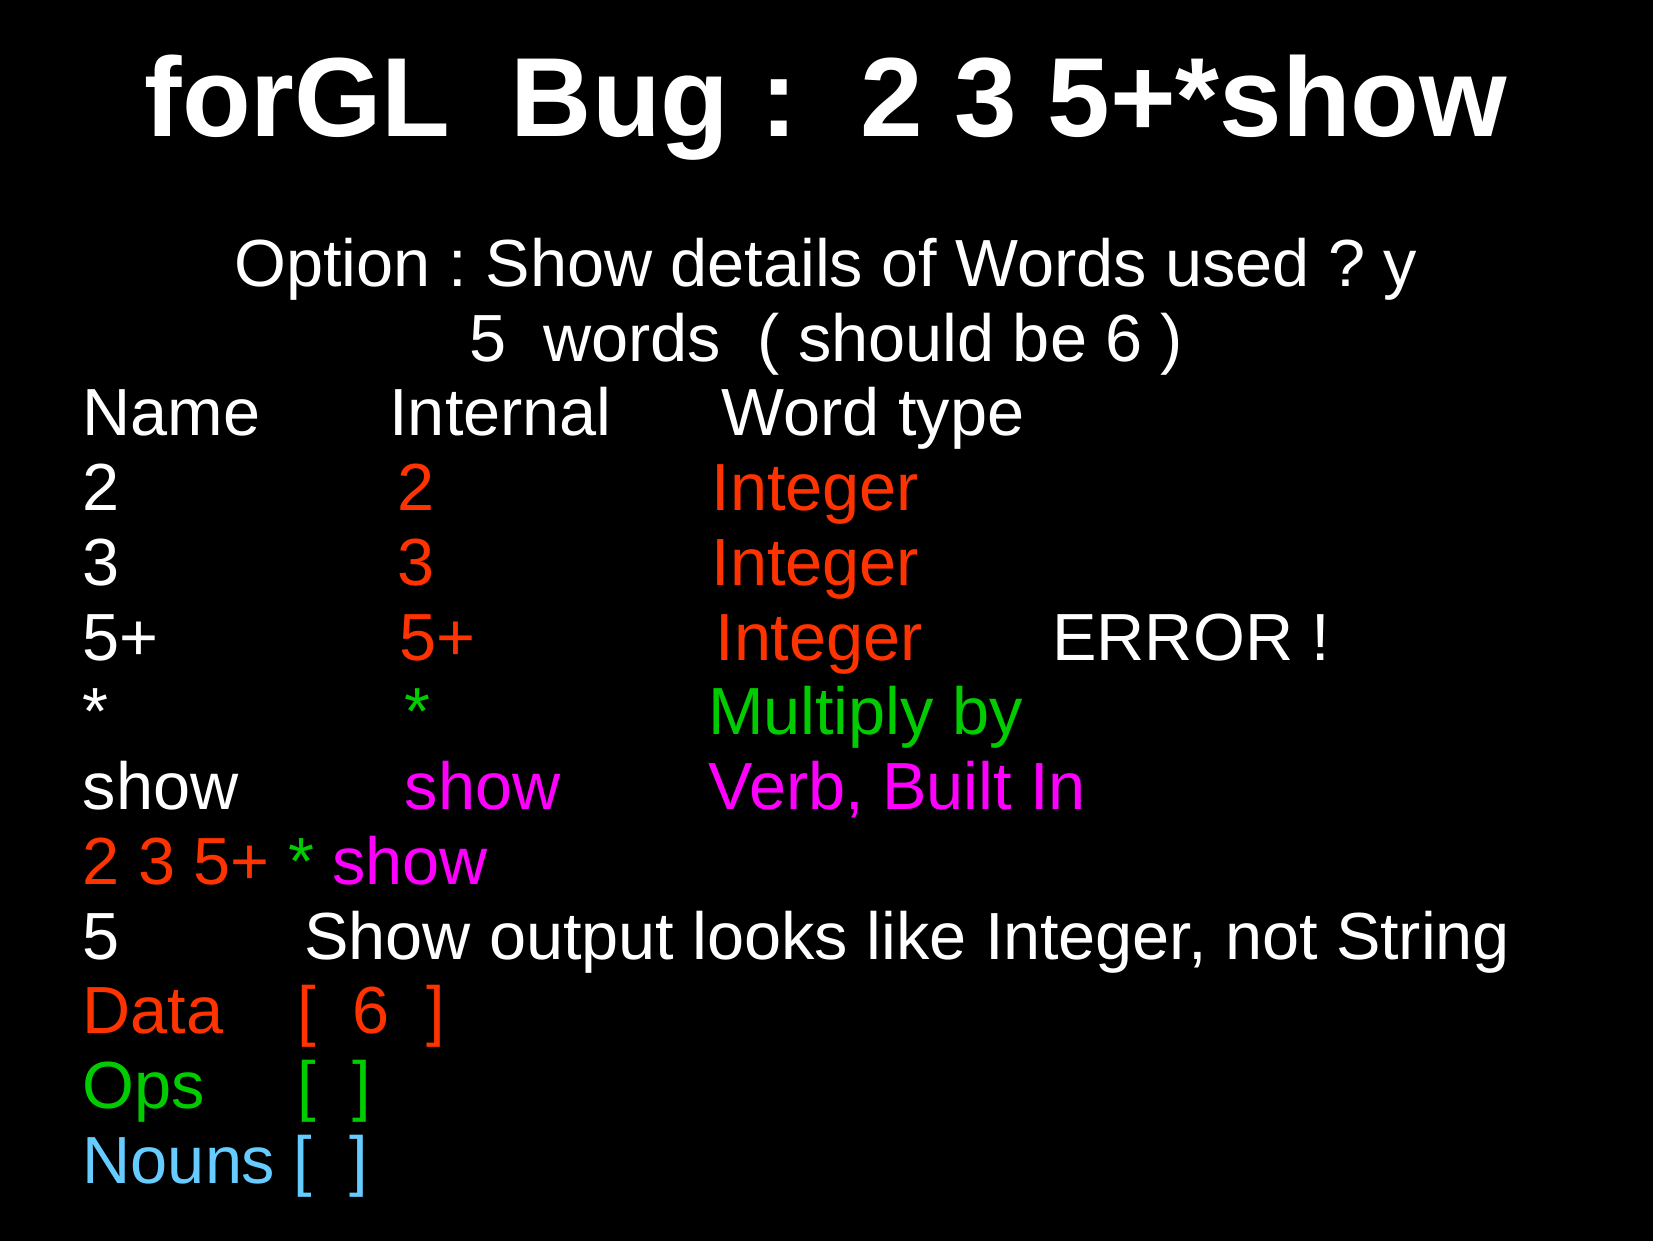

# forGL Bug : 2 3 5+*show
Option : Show details of Words used ? y
5 words ( should be 6 )
Name Internal Word type
2 2 Integer
3 3 Integer
5+ 5+ Integer ERROR !
* * Multiply by
show show Verb, Built In
2 3 5+ * show
5 Show output looks like Integer, not String
Data [ 6 ]
Ops [ ]
Nouns [ ]